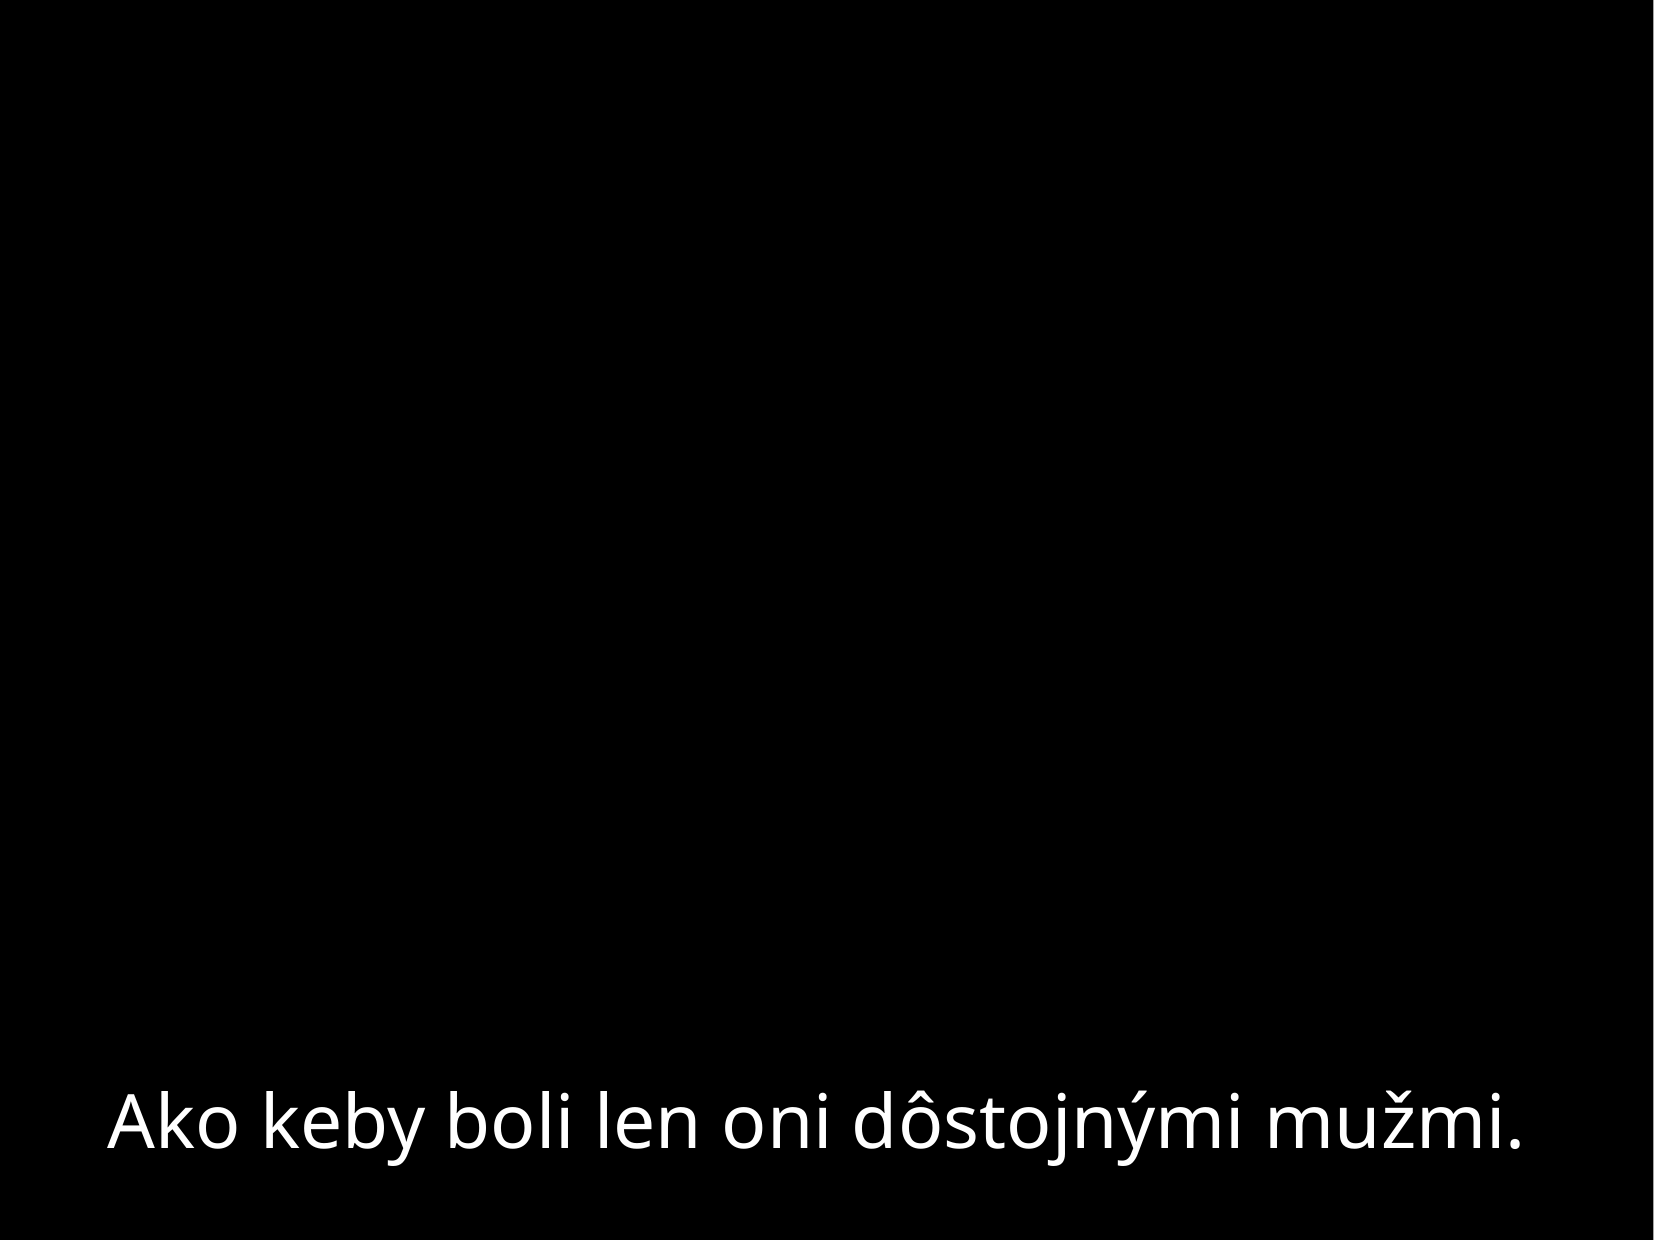

# Ako keby boli len oni dôstojnými mužmi.